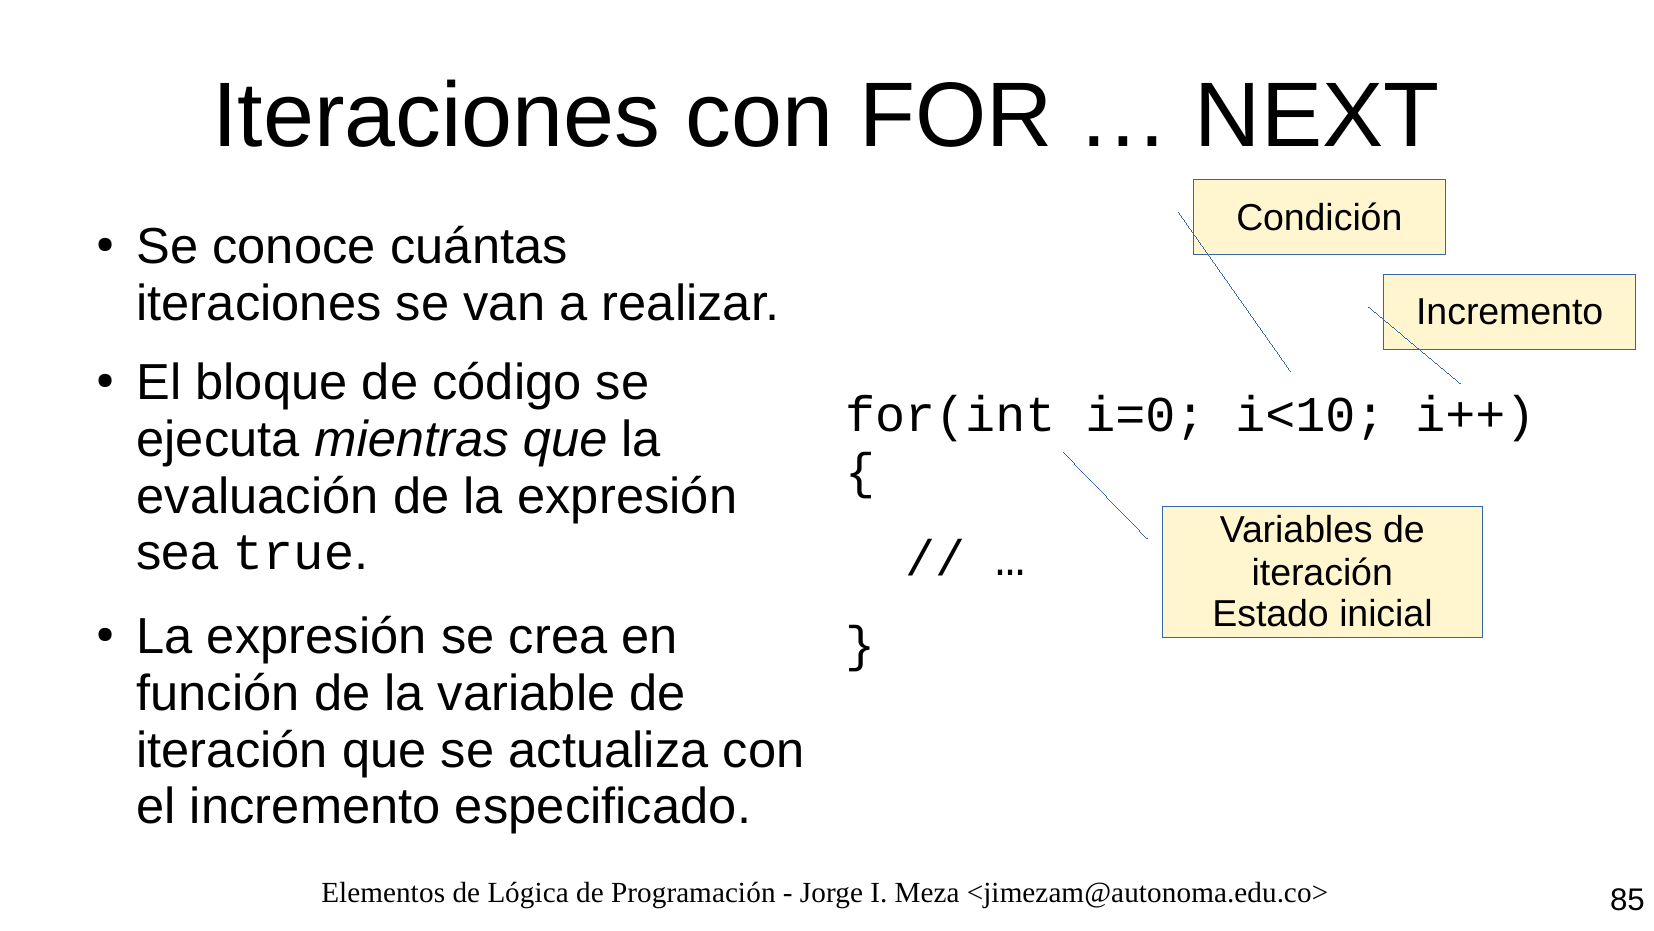

# Iteraciones con FOR … NEXT
Condición
Se conoce cuántas iteraciones se van a realizar.
El bloque de código se ejecuta mientras que la evaluación de la expresión sea true.
La expresión se crea en función de la variable de iteración que se actualiza con el incremento especificado.
for(int i=0; i<10; i++) {
 // …
}
Incremento
Variables de iteración
Estado inicial
Elementos de Lógica de Programación - Jorge I. Meza <jimezam@autonoma.edu.co>